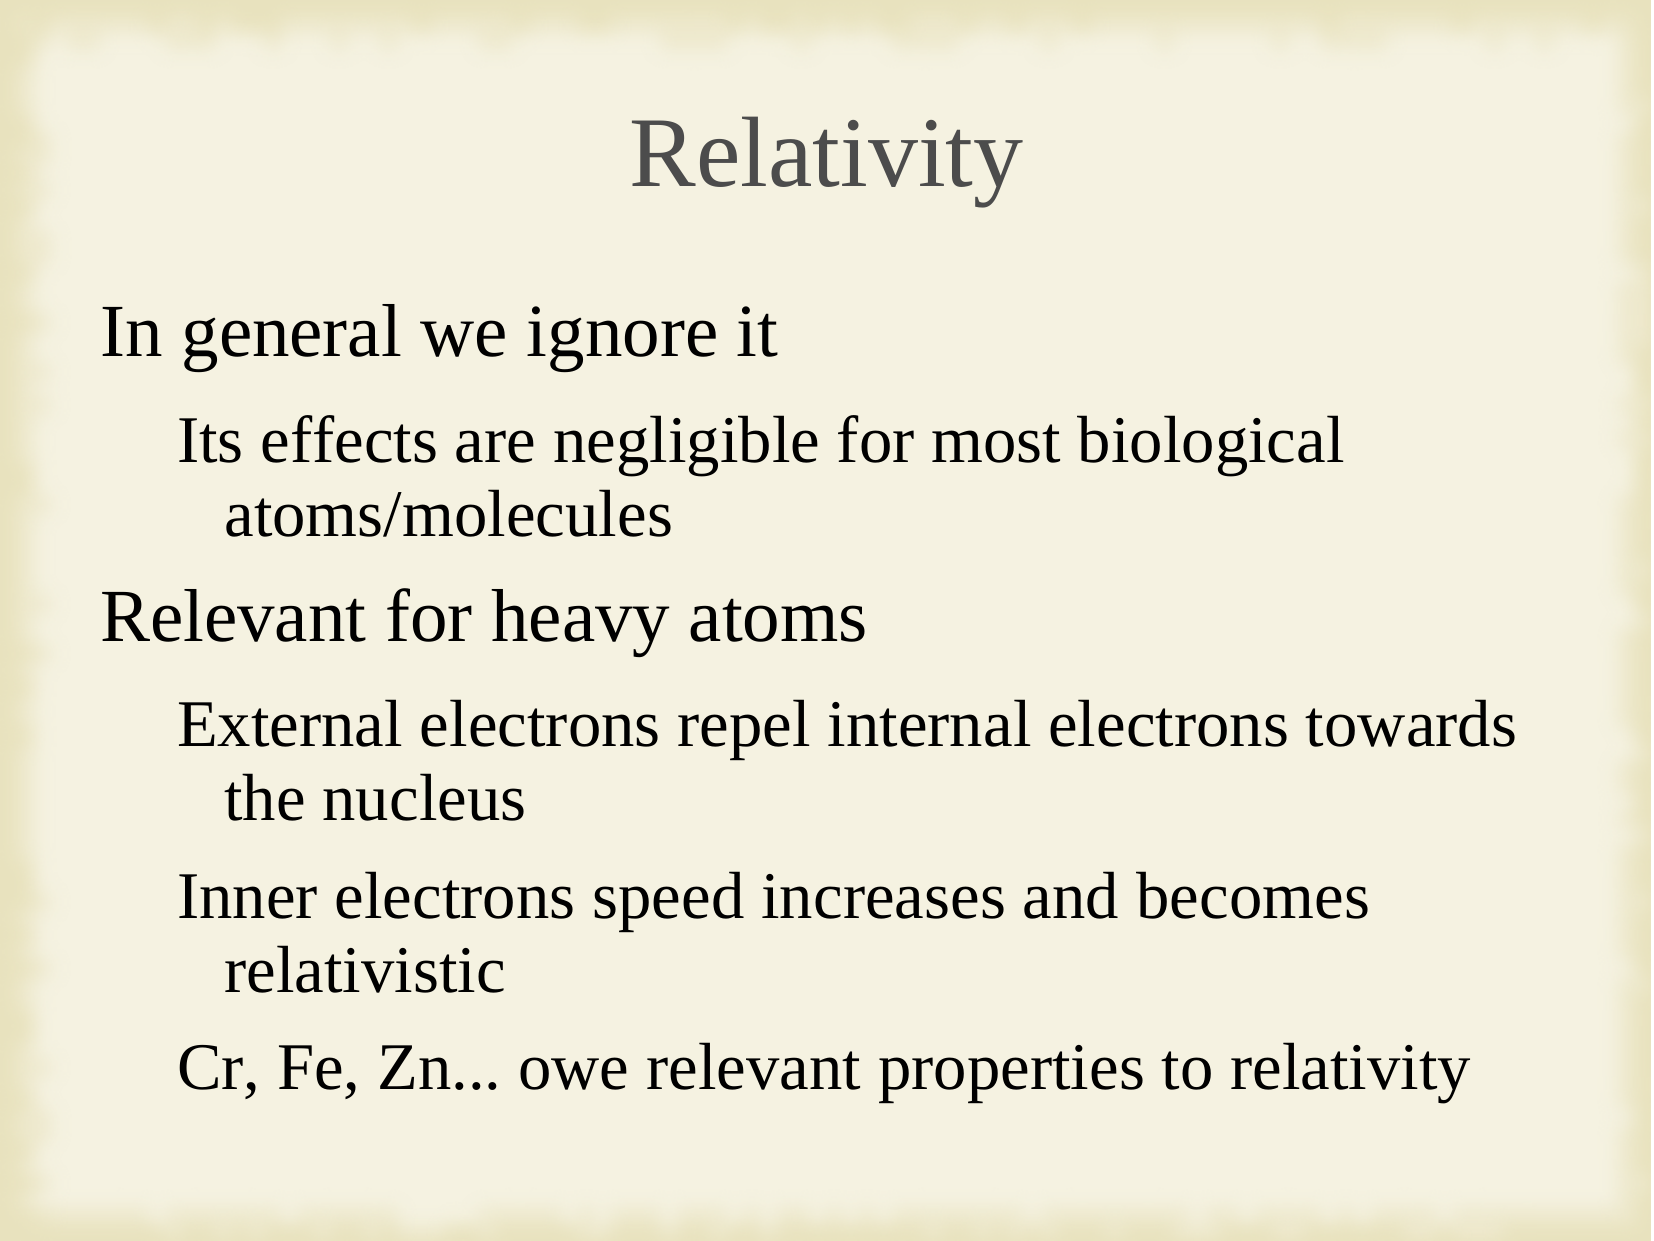

# Relativity
In general we ignore it
Its effects are negligible for most biological atoms/molecules
Relevant for heavy atoms
External electrons repel internal electrons towards the nucleus
Inner electrons speed increases and becomes relativistic
Cr, Fe, Zn... owe relevant properties to relativity